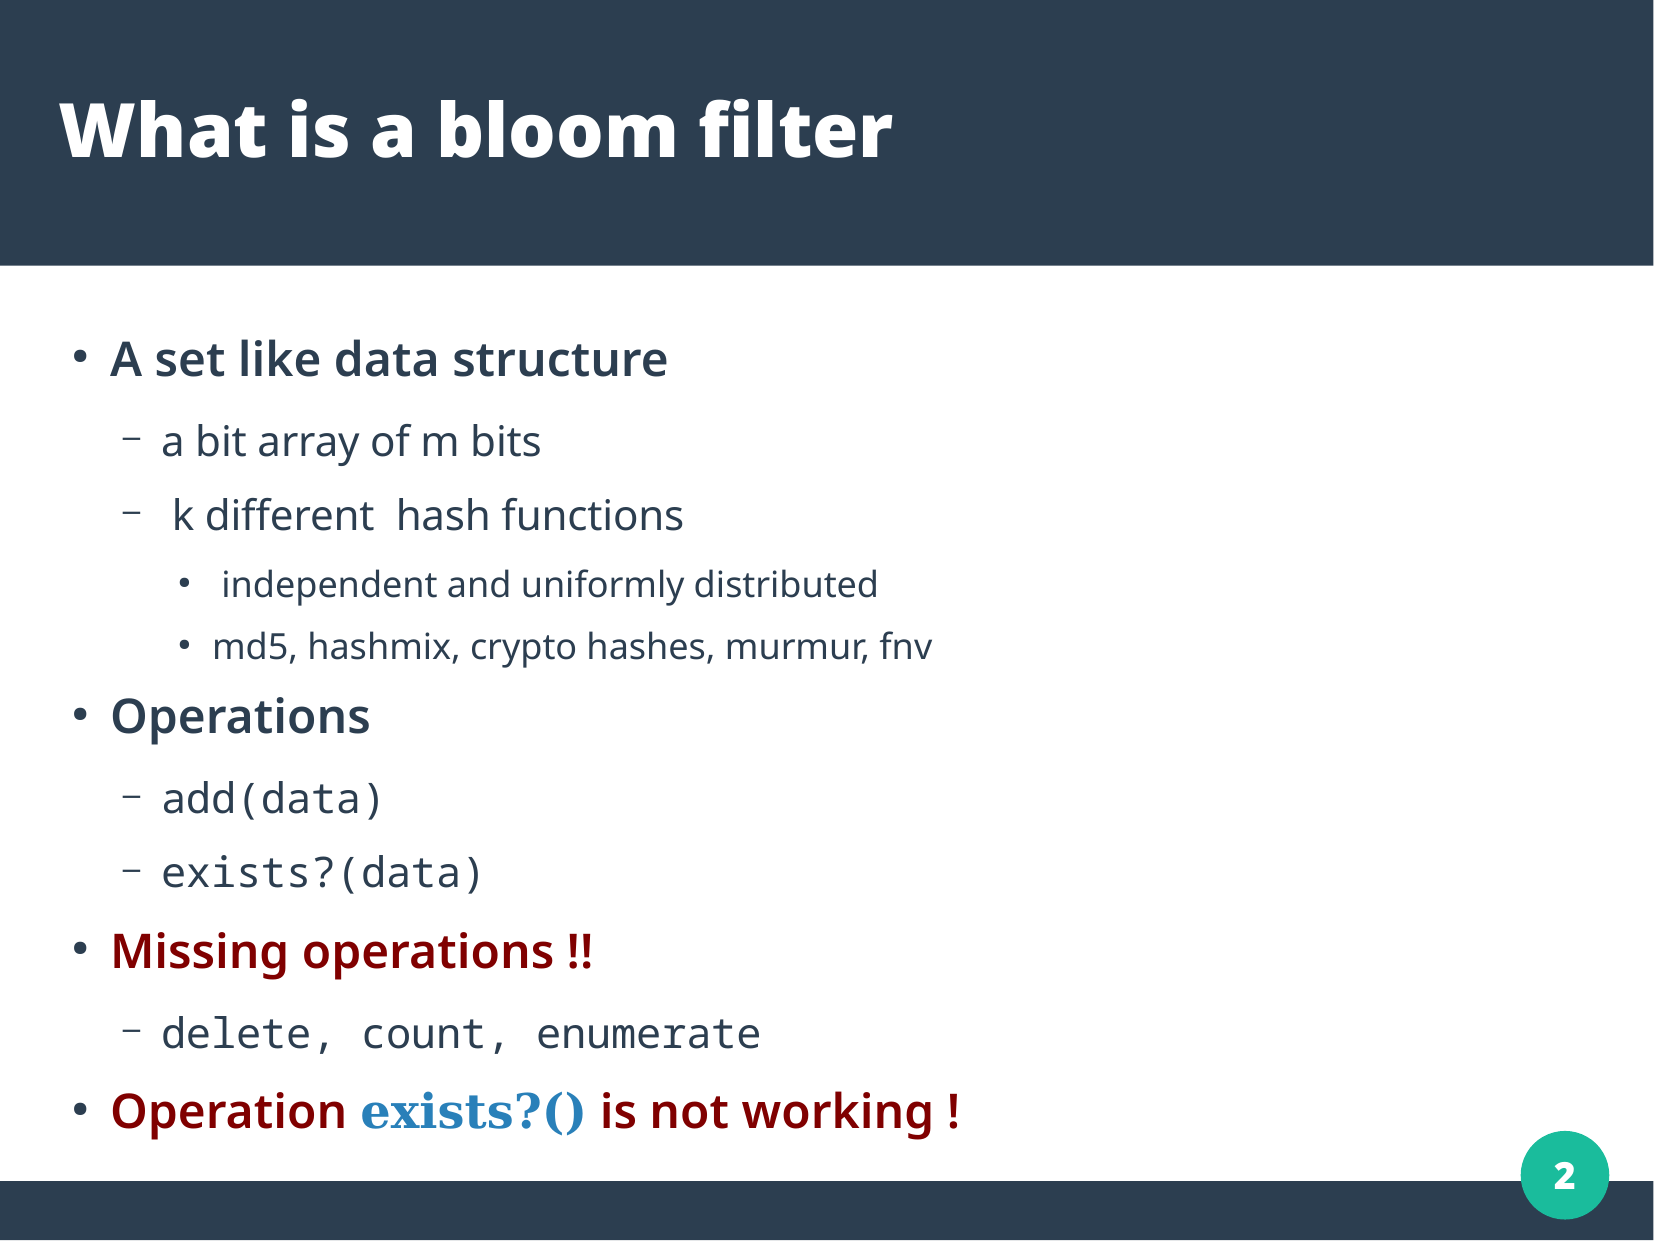

# What is a bloom filter
A set like data structure
a bit array of m bits
 k different hash functions
 independent and uniformly distributed
md5, hashmix, crypto hashes, murmur, fnv
Operations
add(data)
exists?(data)
Missing operations !!
delete, count, enumerate
Operation exists?() is not working !
2